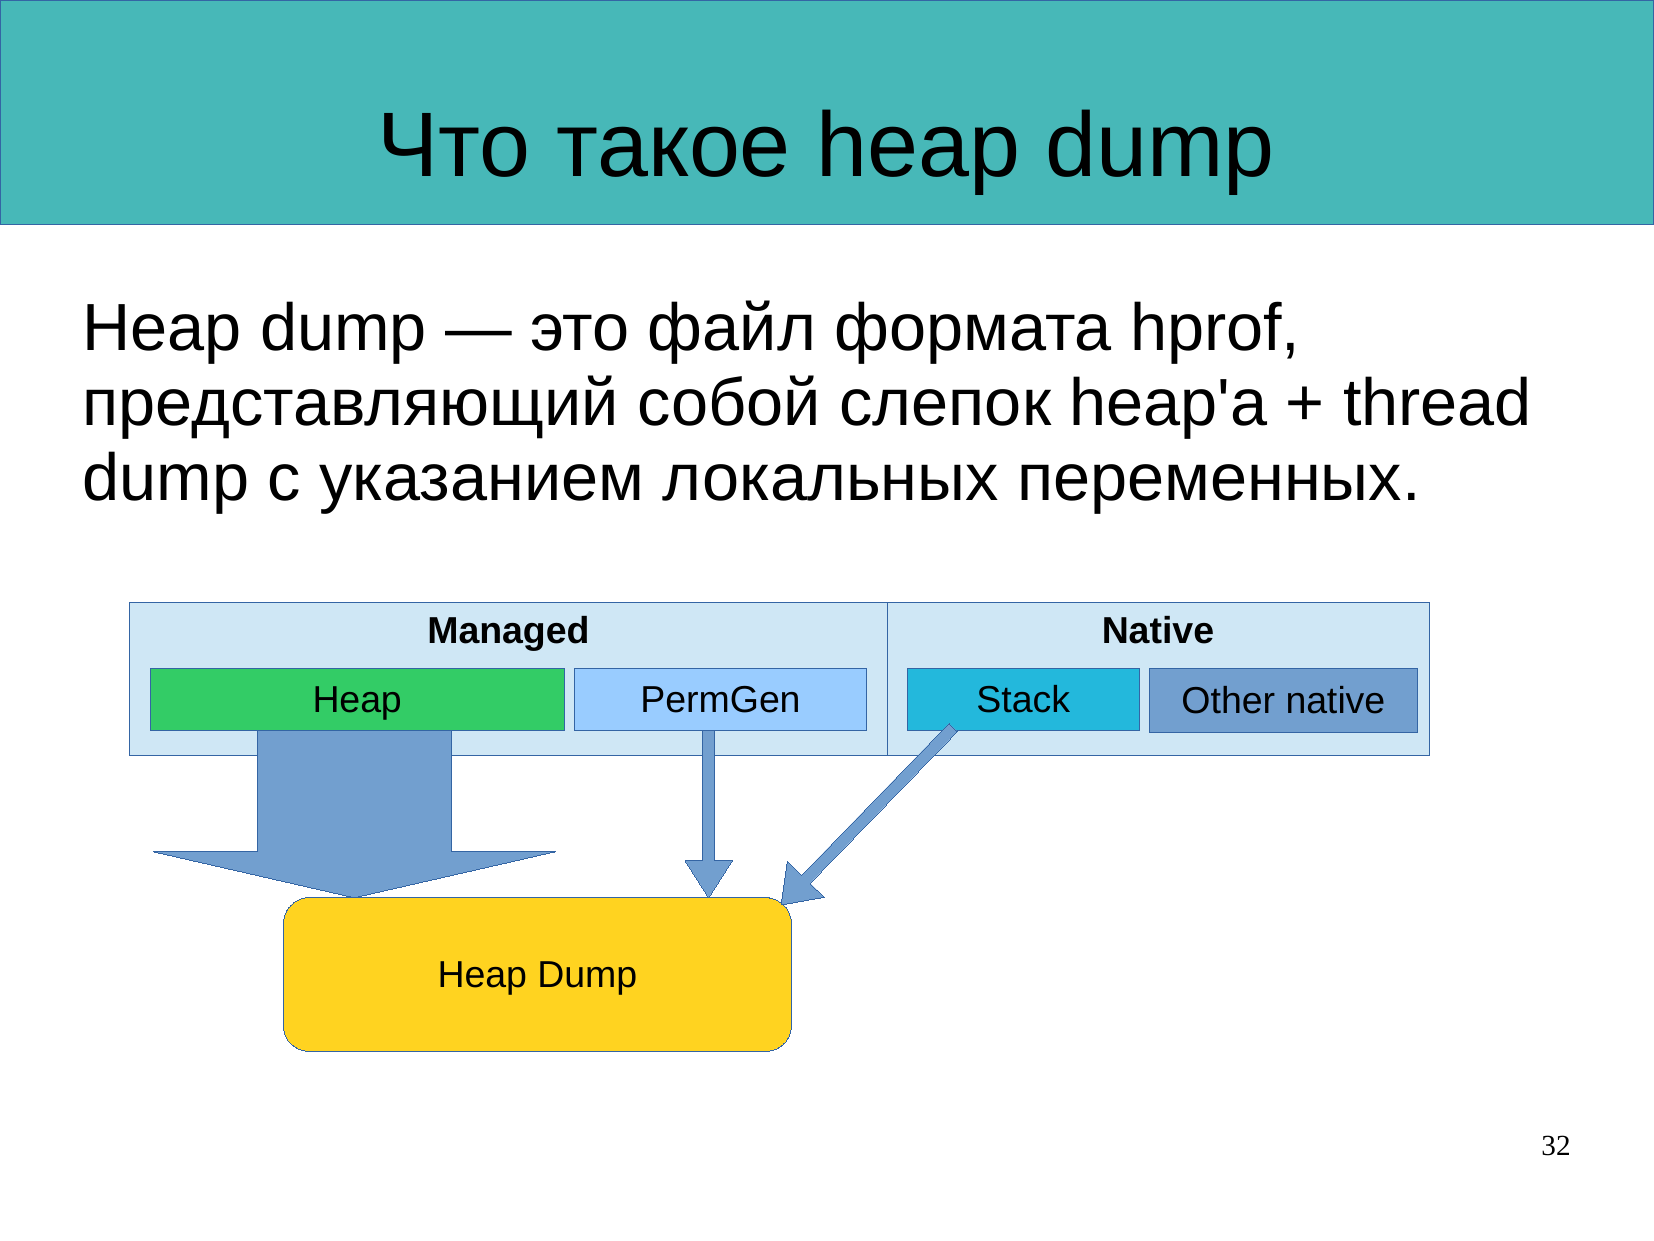

# Что такое heap dump
Heap dump — это файл формата hprof, представляющий собой слепок heap'а + thread dump с указанием локальных переменных.
Managed
Native
Heap
PermGen
Stack
Other native
Heap Dump
32